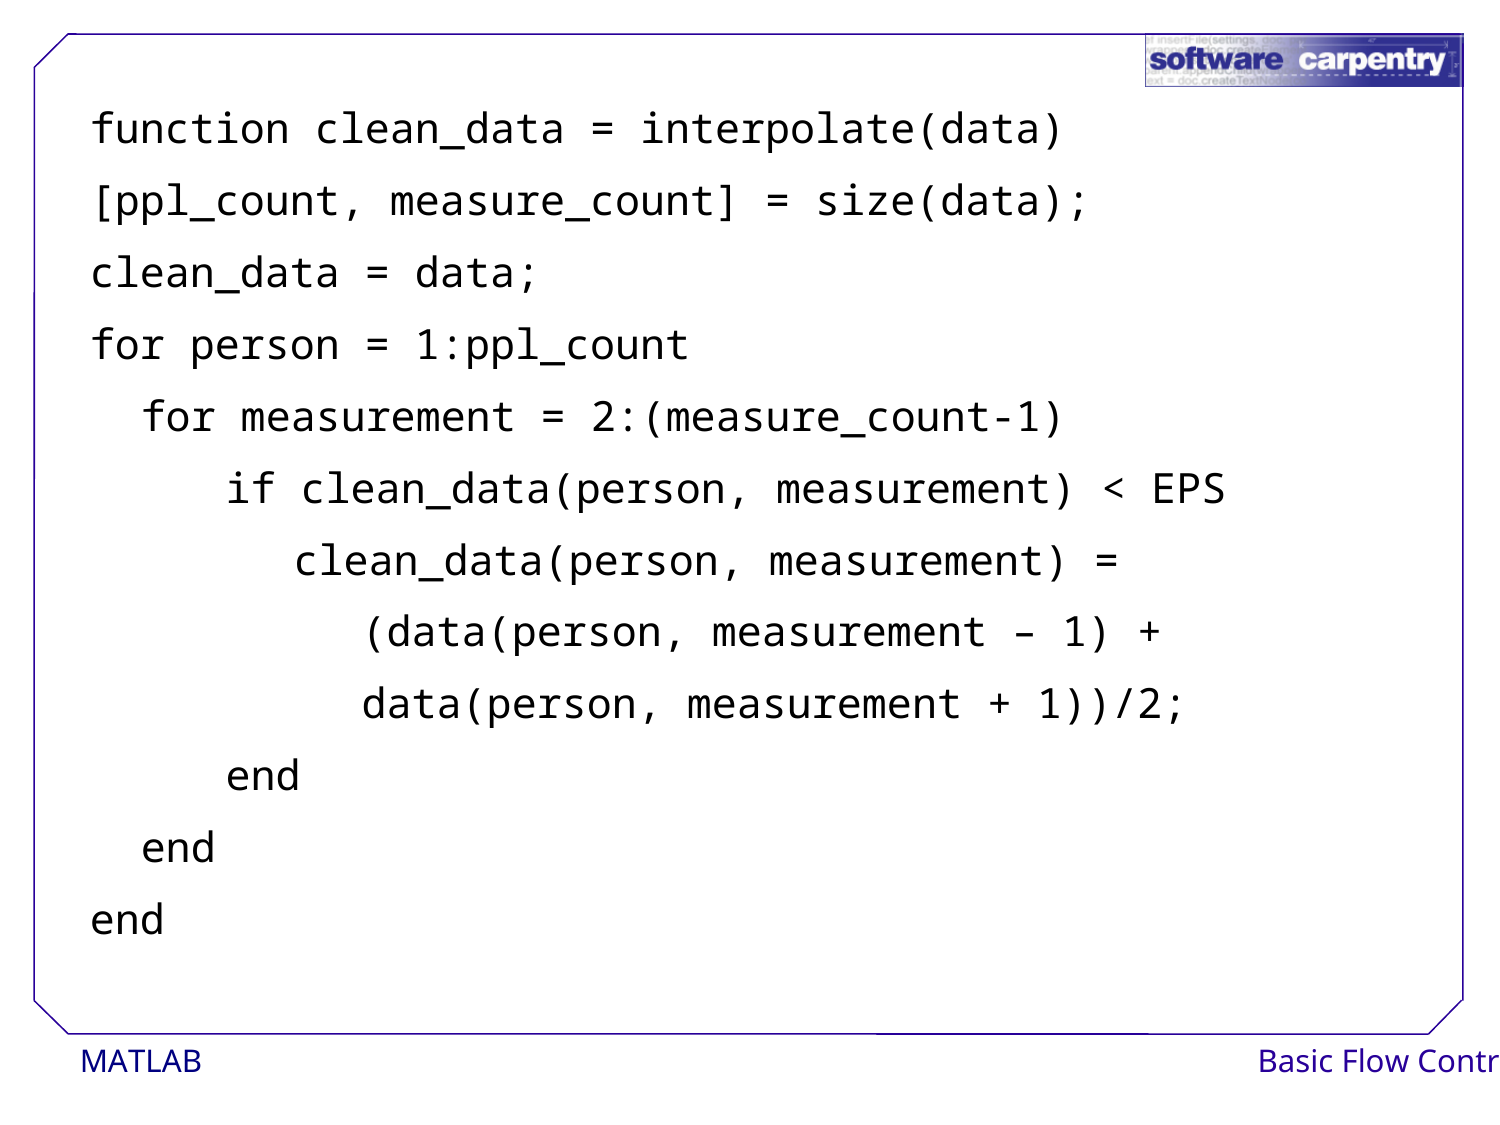

# function clean_data = interpolate(data)
[ppl_count, measure_count] = size(data);
clean_data = data;
for person = 1:ppl_count
	for measurement = 2:(measure_count-1)
			if clean_data(person, measurement) < EPS
				clean_data(person, measurement) =
					(data(person, measurement – 1) +
					data(person, measurement + 1))/2;
			end
	end
end